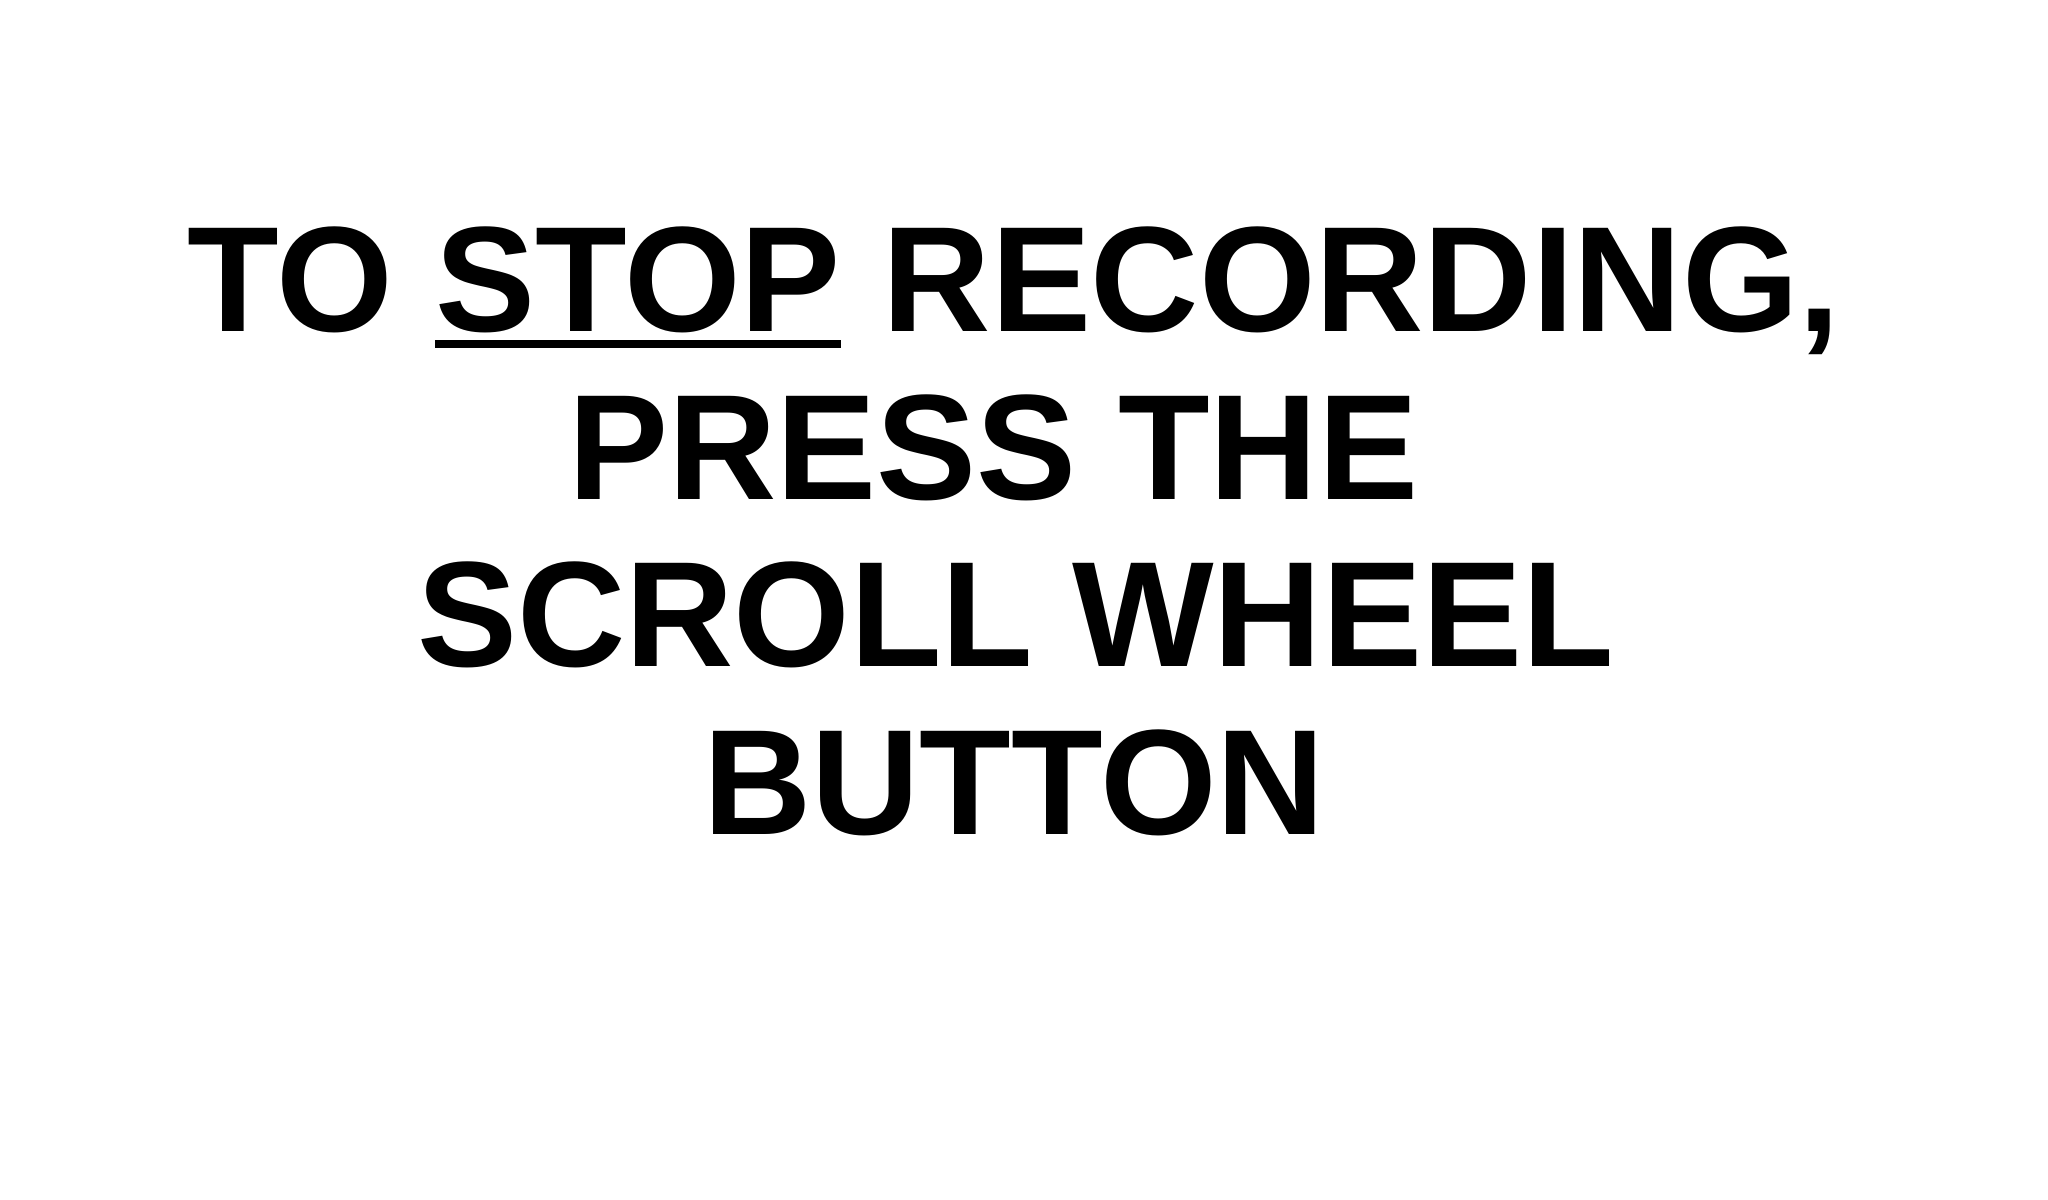

TO STOP RECORDING, PRESS THE
SCROLL WHEEL BUTTON